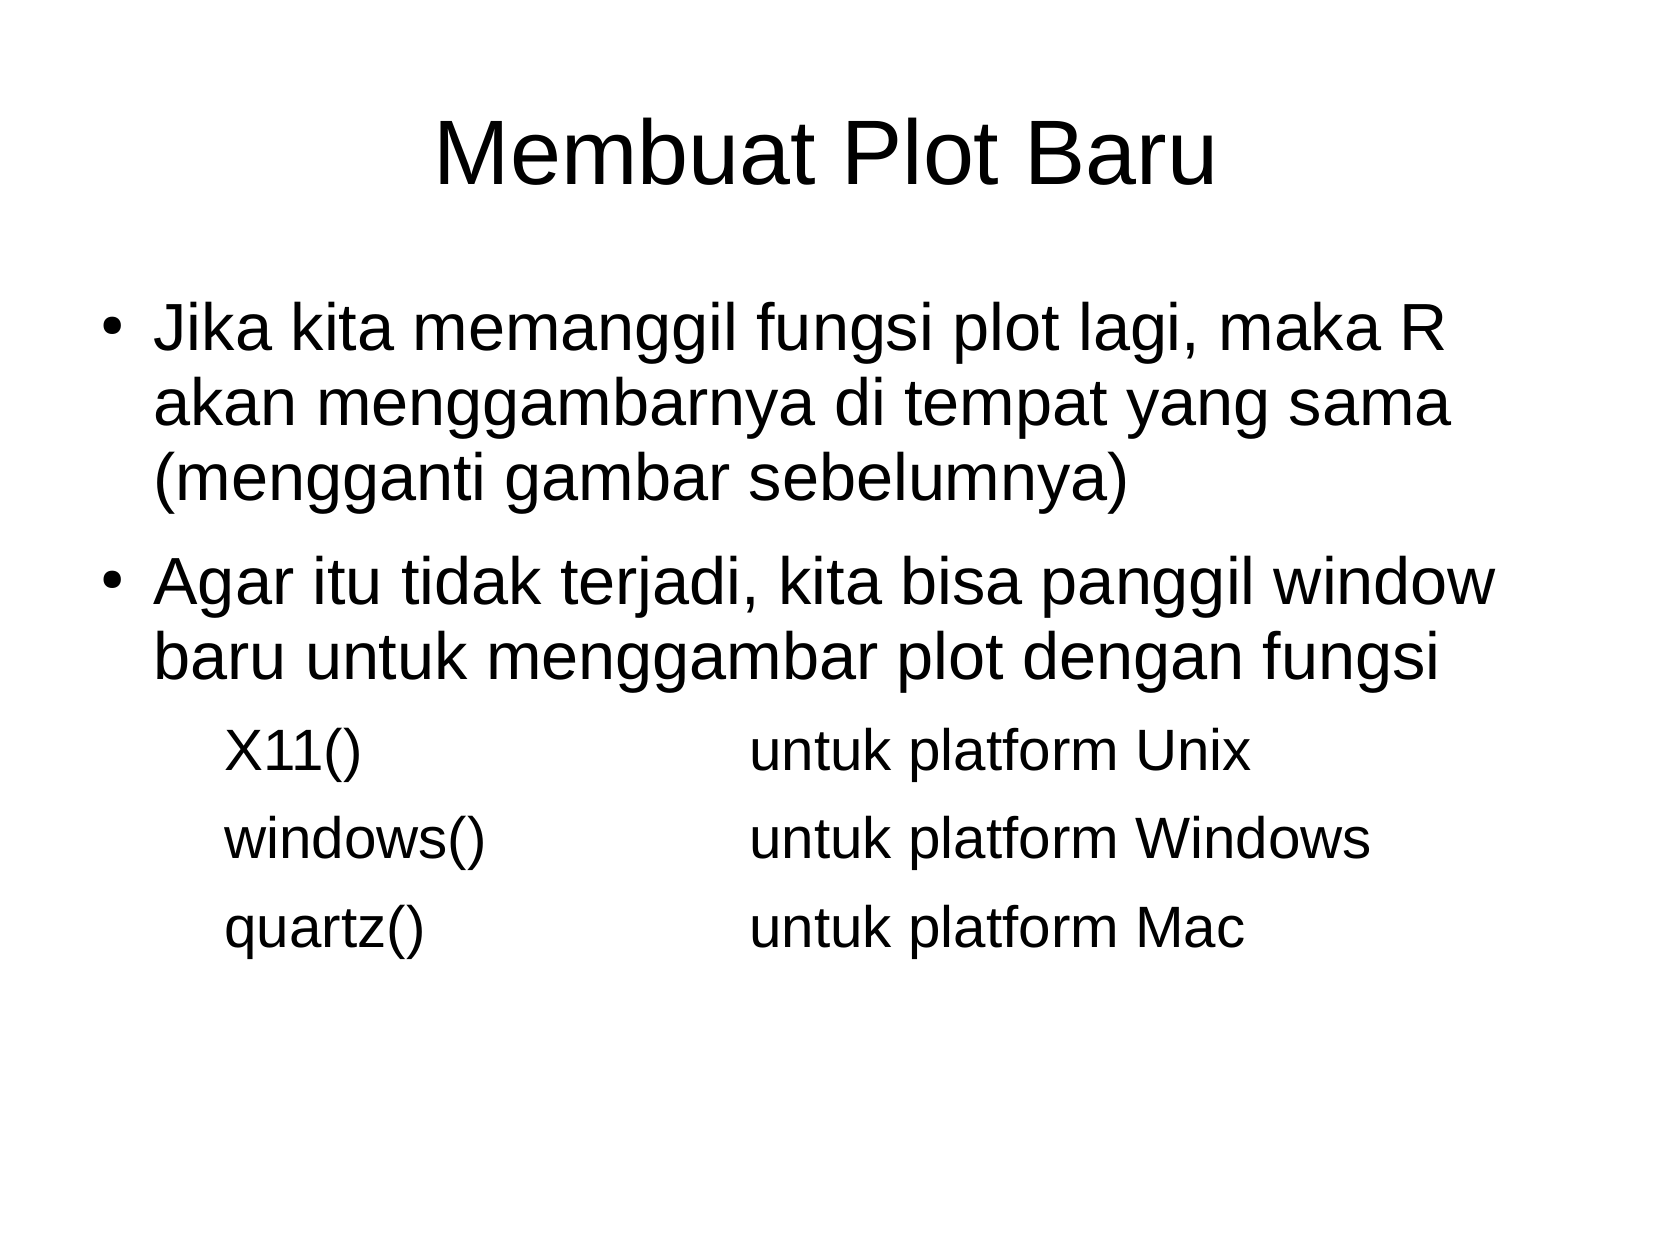

# Membuat Plot Baru
Jika kita memanggil fungsi plot lagi, maka R akan menggambarnya di tempat yang sama (mengganti gambar sebelumnya)
Agar itu tidak terjadi, kita bisa panggil window baru untuk menggambar plot dengan fungsi
X11() 					untuk platform Unix
windows()				untuk platform Windows
quartz()					untuk platform Mac